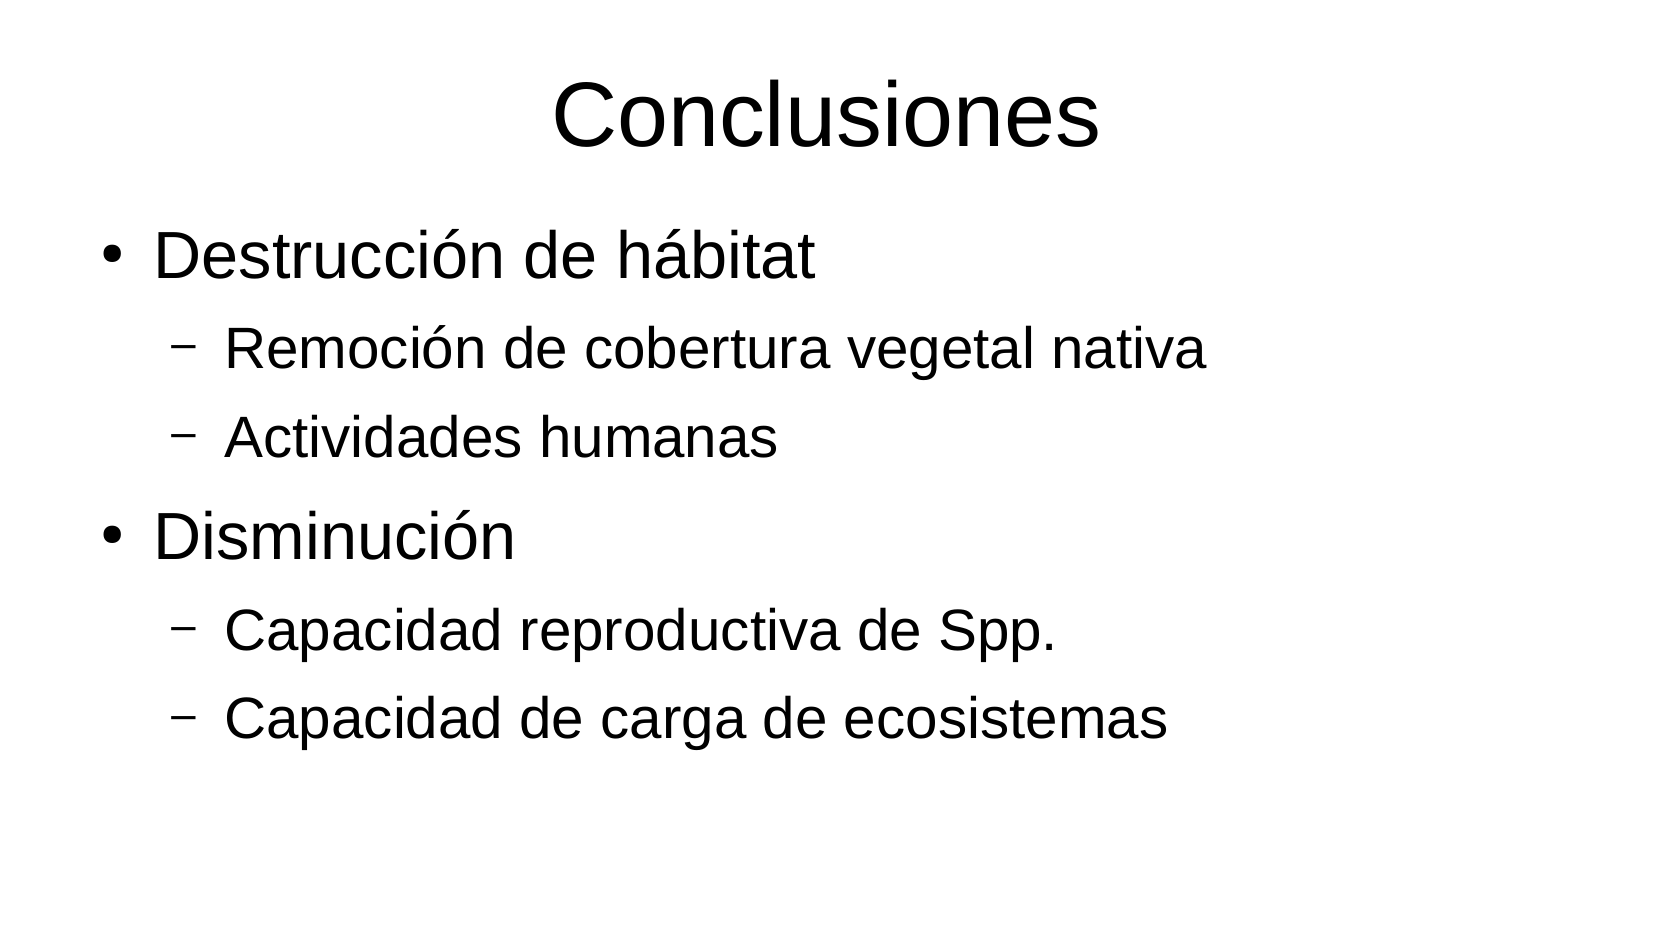

# Conclusiones
Destrucción de hábitat
Remoción de cobertura vegetal nativa
Actividades humanas
Disminución
Capacidad reproductiva de Spp.
Capacidad de carga de ecosistemas